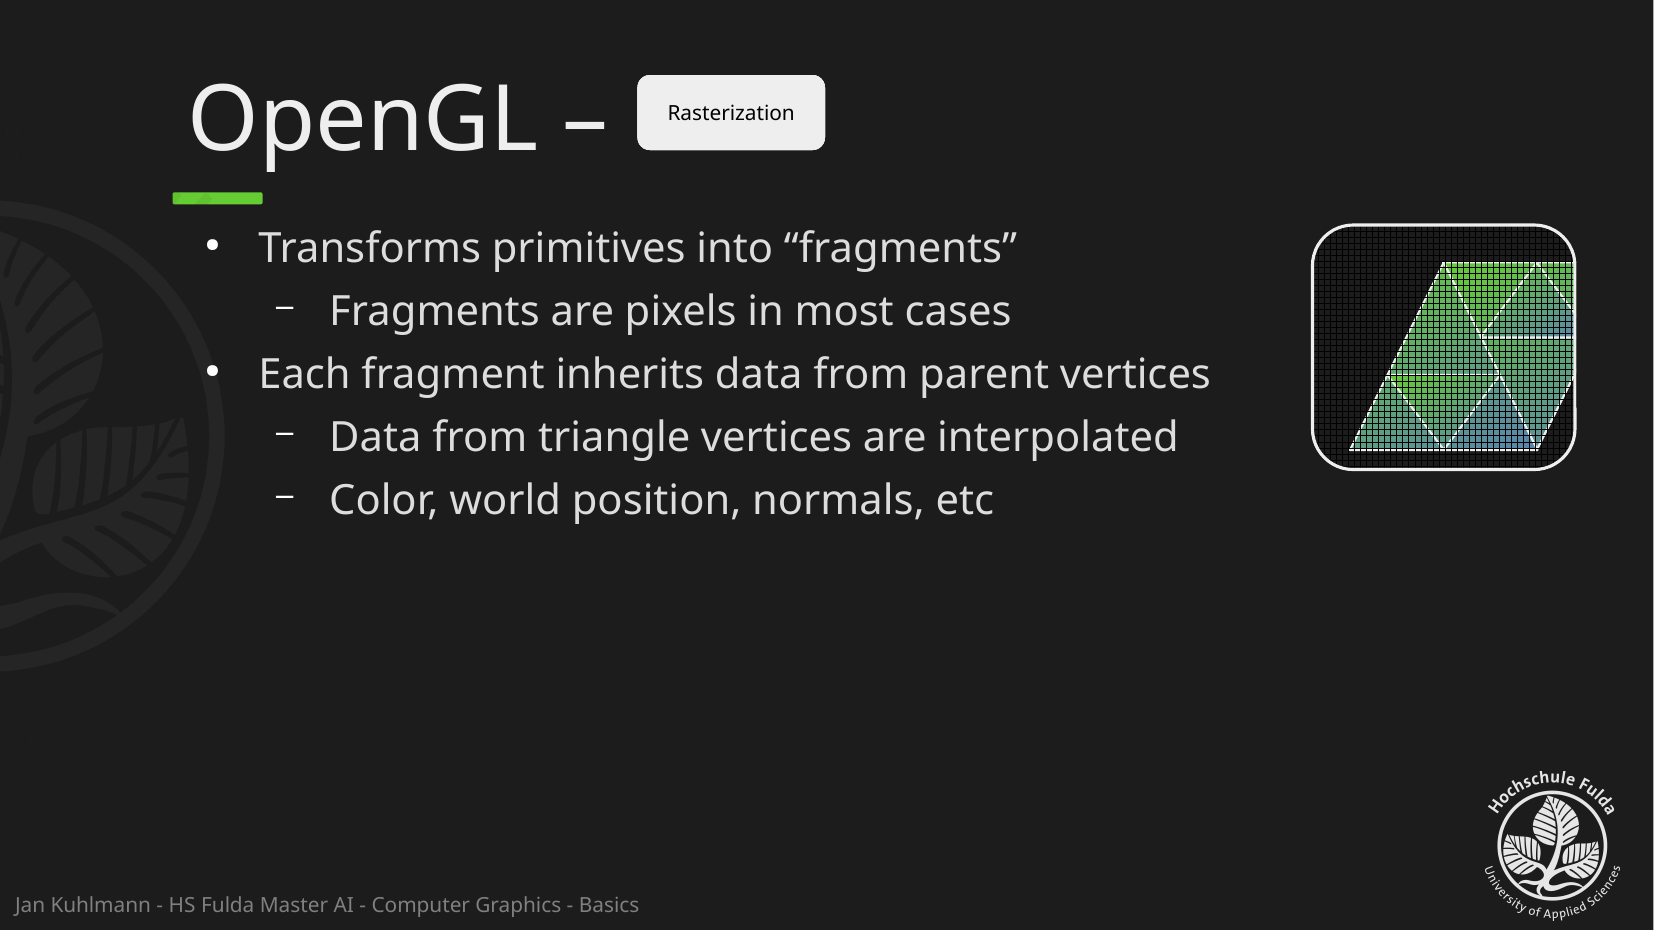

# OpenGL –
Vertex Specification
Vertex Post-Processing
Rasterization
Transforms primitives into “fragments”
Fragments are pixels in most cases
Each fragment inherits data from parent vertices
Data from triangle vertices are interpolated
Color, world position, normals, etc
Jan Kuhlmann - HS Fulda Master AI - Computer Graphics - Basics